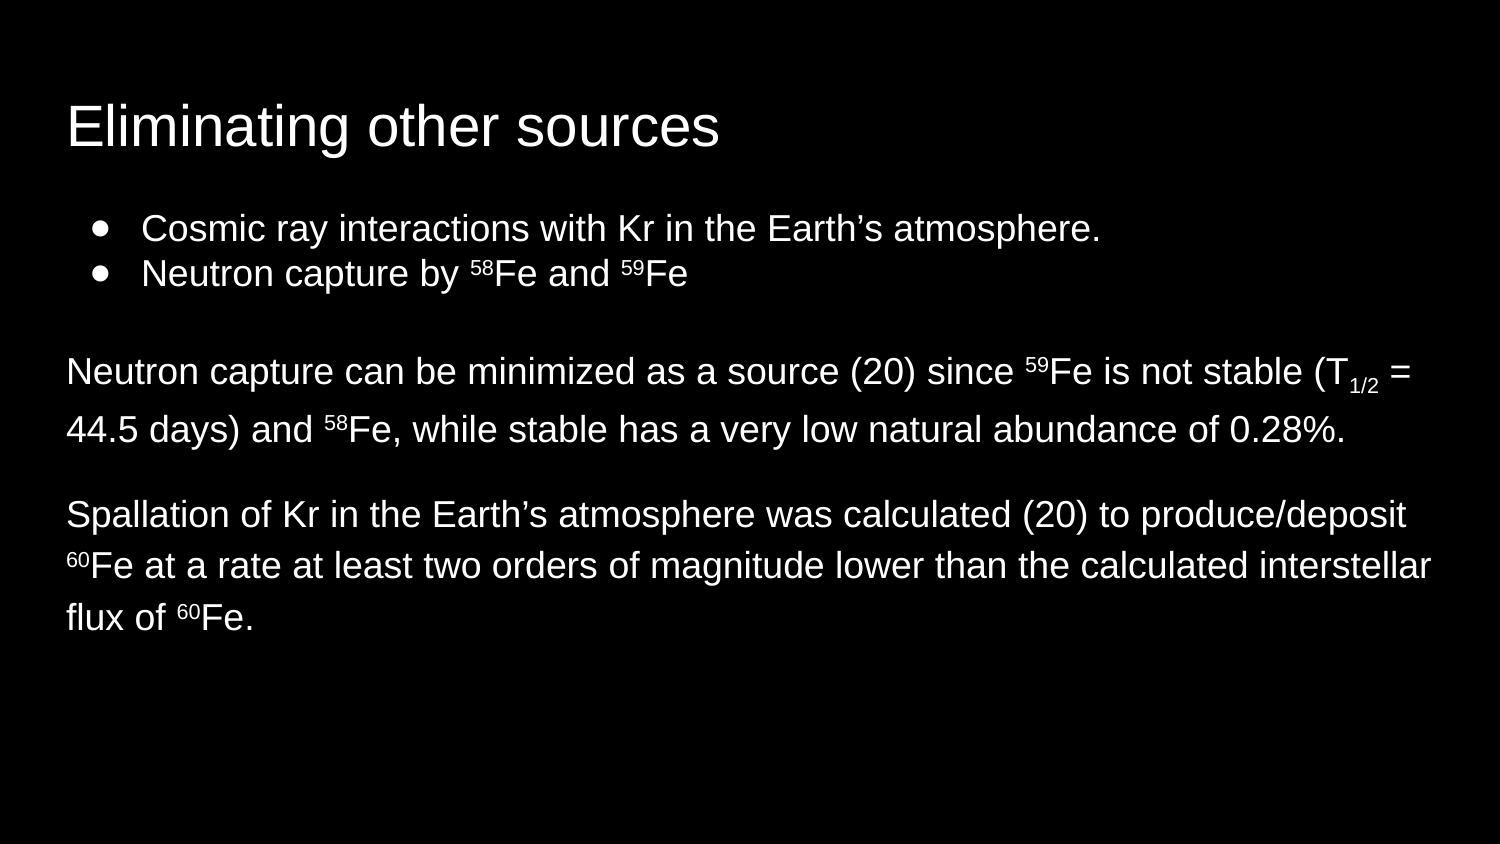

# Eliminating other sources
Cosmic ray interactions with Kr in the Earth’s atmosphere.
Neutron capture by 58Fe and 59Fe
Neutron capture can be minimized as a source (20) since 59Fe is not stable (T1/2 = 44.5 days) and 58Fe, while stable has a very low natural abundance of 0.28%.
Spallation of Kr in the Earth’s atmosphere was calculated (20) to produce/deposit 60Fe at a rate at least two orders of magnitude lower than the calculated interstellar flux of 60Fe.